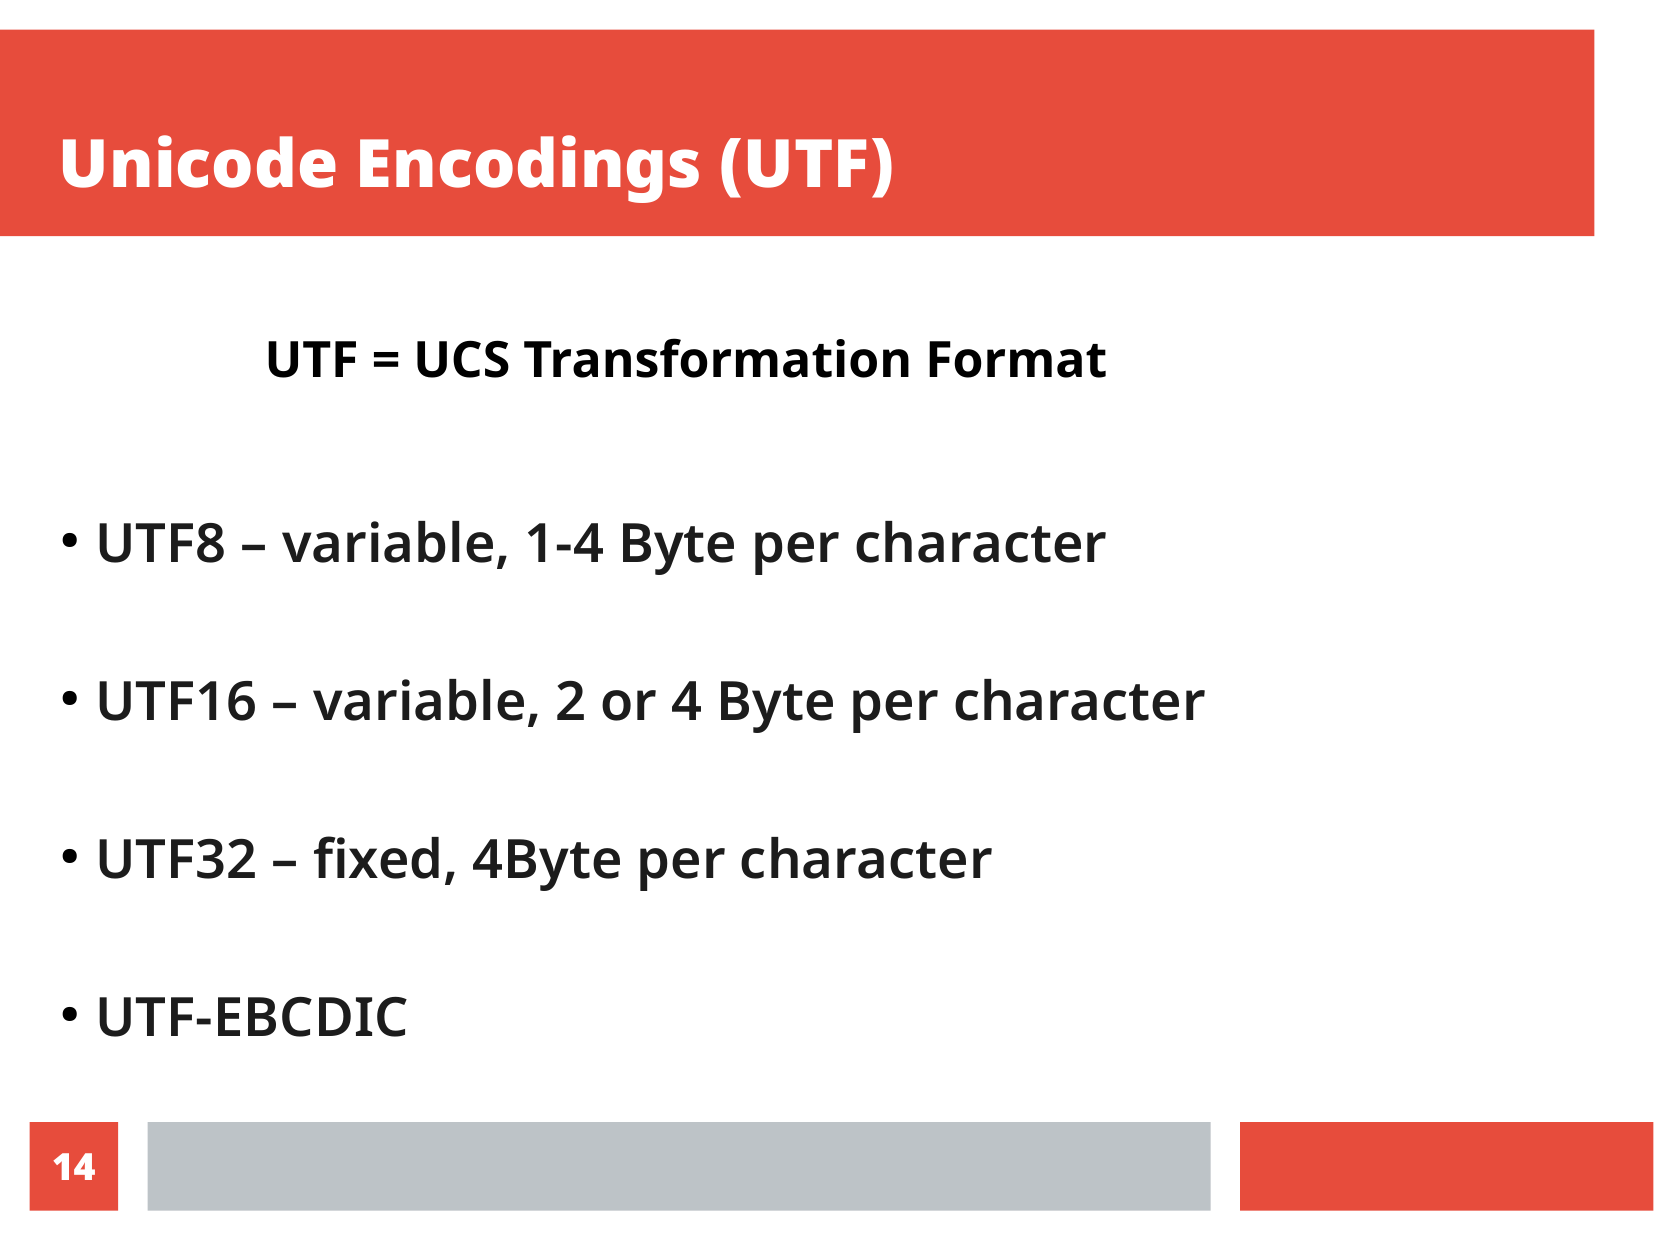

# Unicode Encodings (UTF)
UTF = UCS Transformation Format
UTF8 – variable, 1-4 Byte per character
UTF16 – variable, 2 or 4 Byte per character
UTF32 – fixed, 4Byte per character
UTF-EBCDIC
14